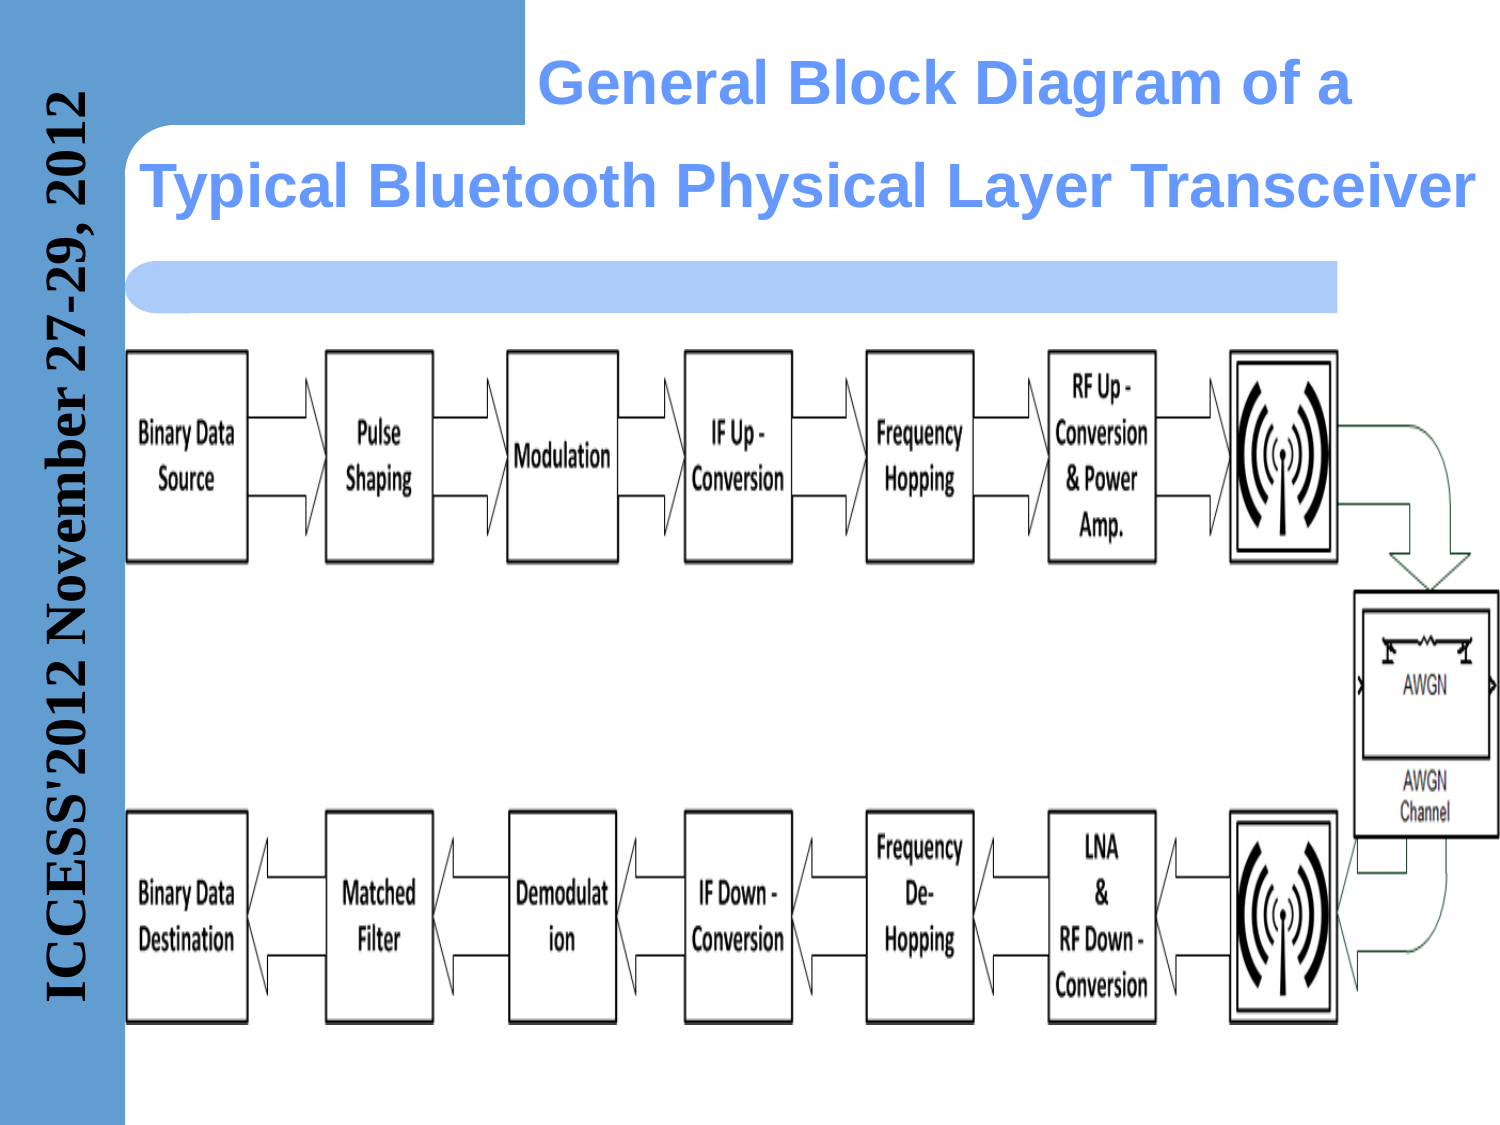

# General Block Diagram of a
Typical Bluetooth Physical Layer Transceiver